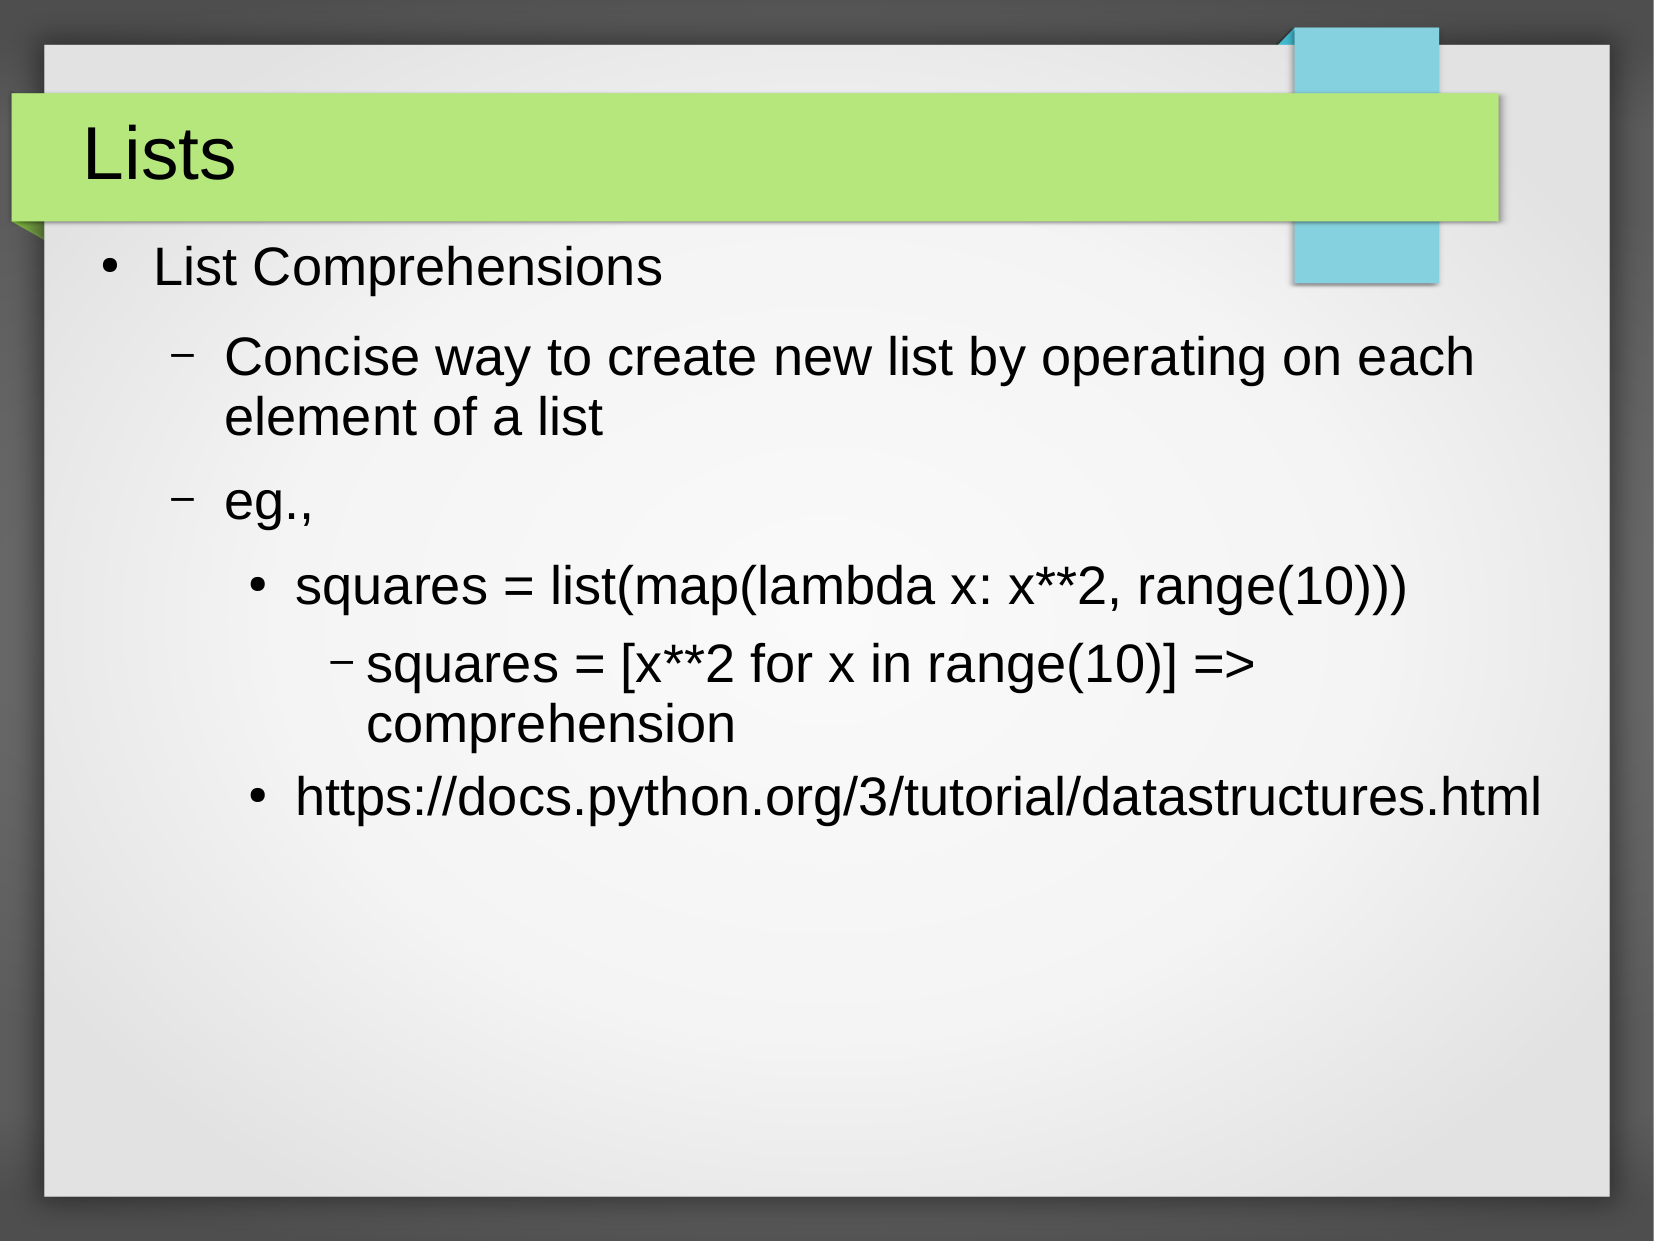

# Lists
List Comprehensions
Concise way to create new list by operating on each element of a list
eg.,
squares = list(map(lambda x: x**2, range(10)))
squares = [x**2 for x in range(10)] => comprehension
https://docs.python.org/3/tutorial/datastructures.html